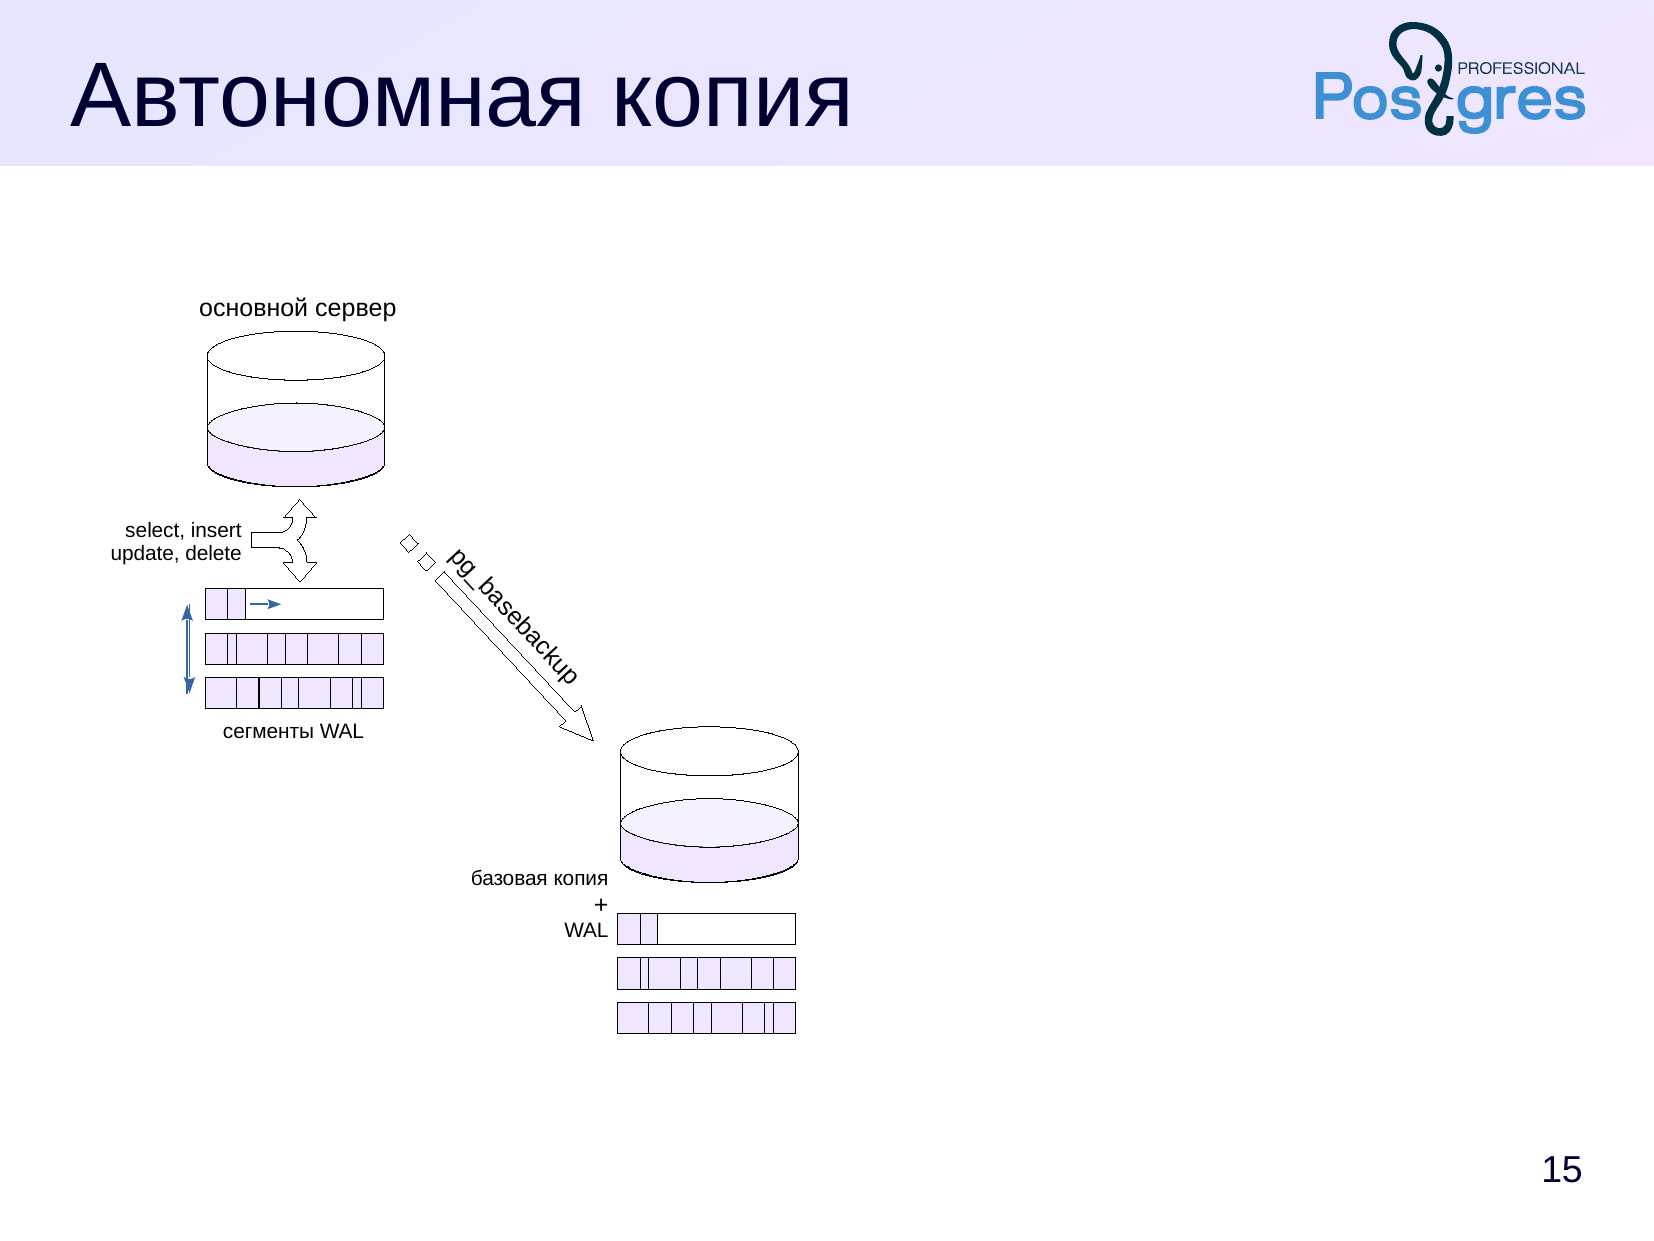

# Автономная копия
основной сервер
select, insert
update, delete
pg_basebackup
сегменты WAL
базовая копия
+
WAL